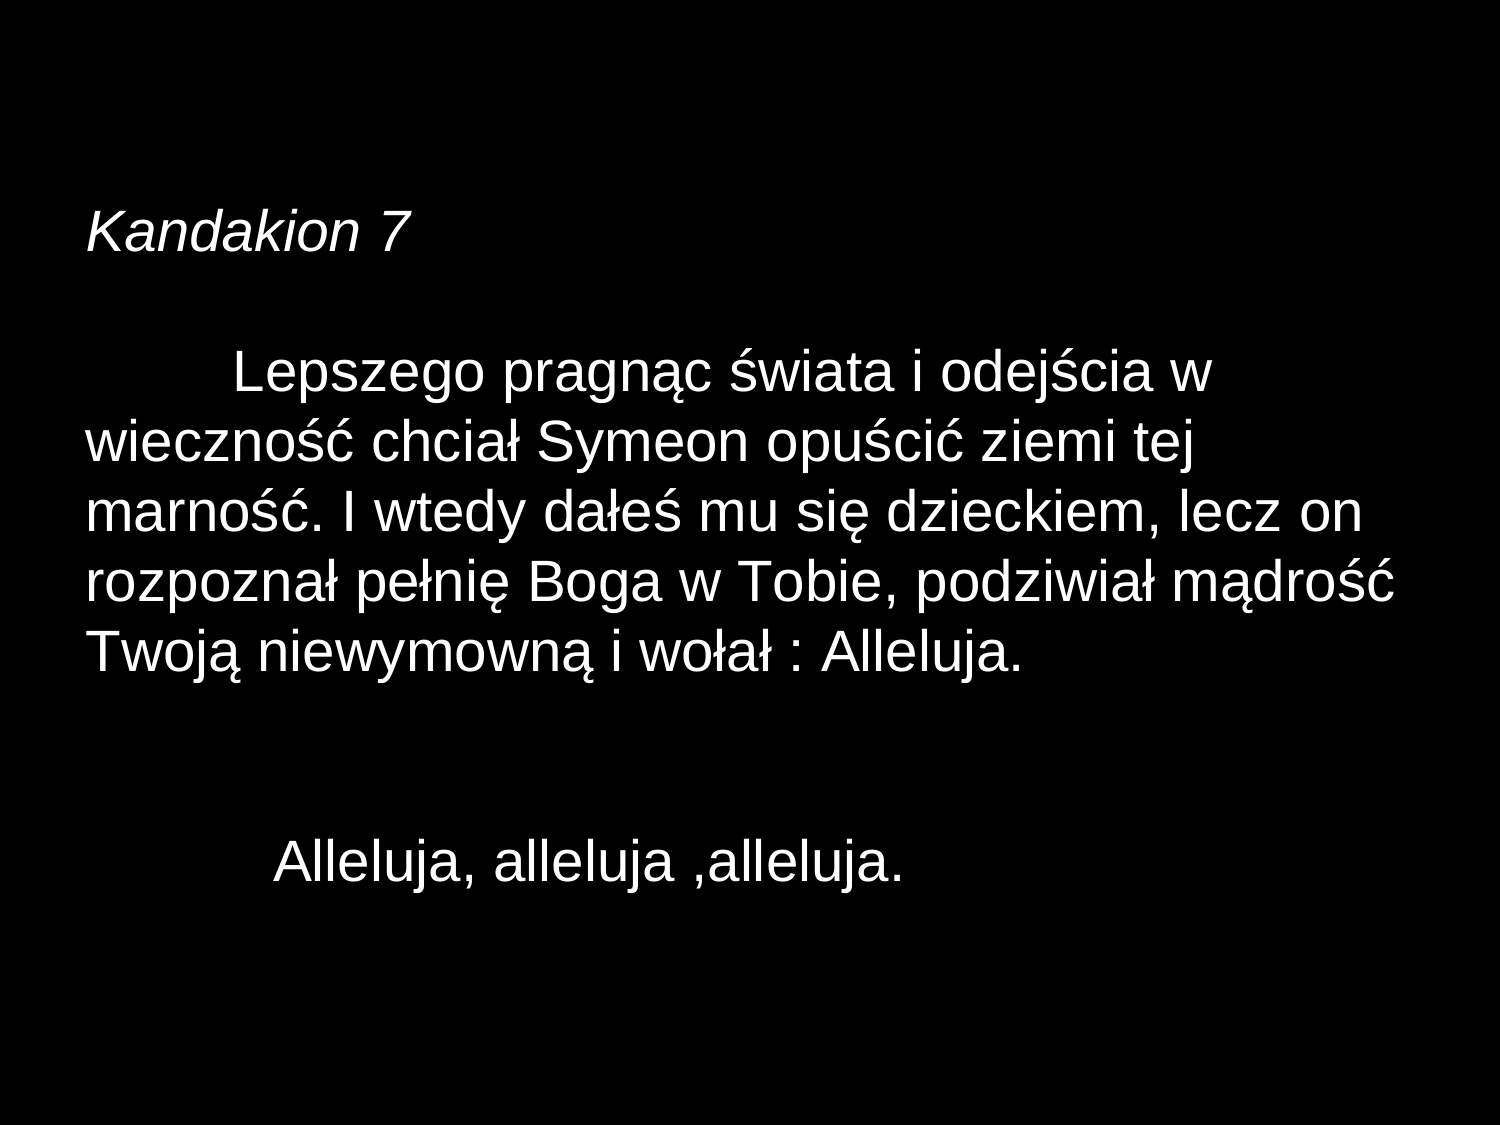

Kandakion 7
		Lepszego pragnąc świata i odejścia w wieczność chciał Symeon opuścić ziemi tej marność. I wtedy dałeś mu się dzieckiem, lecz on rozpoznał pełnię Boga w Tobie, podziwiał mądrość Twoją niewymowną i wołał : Alleluja.
Alleluja, alleluja ,alleluja.